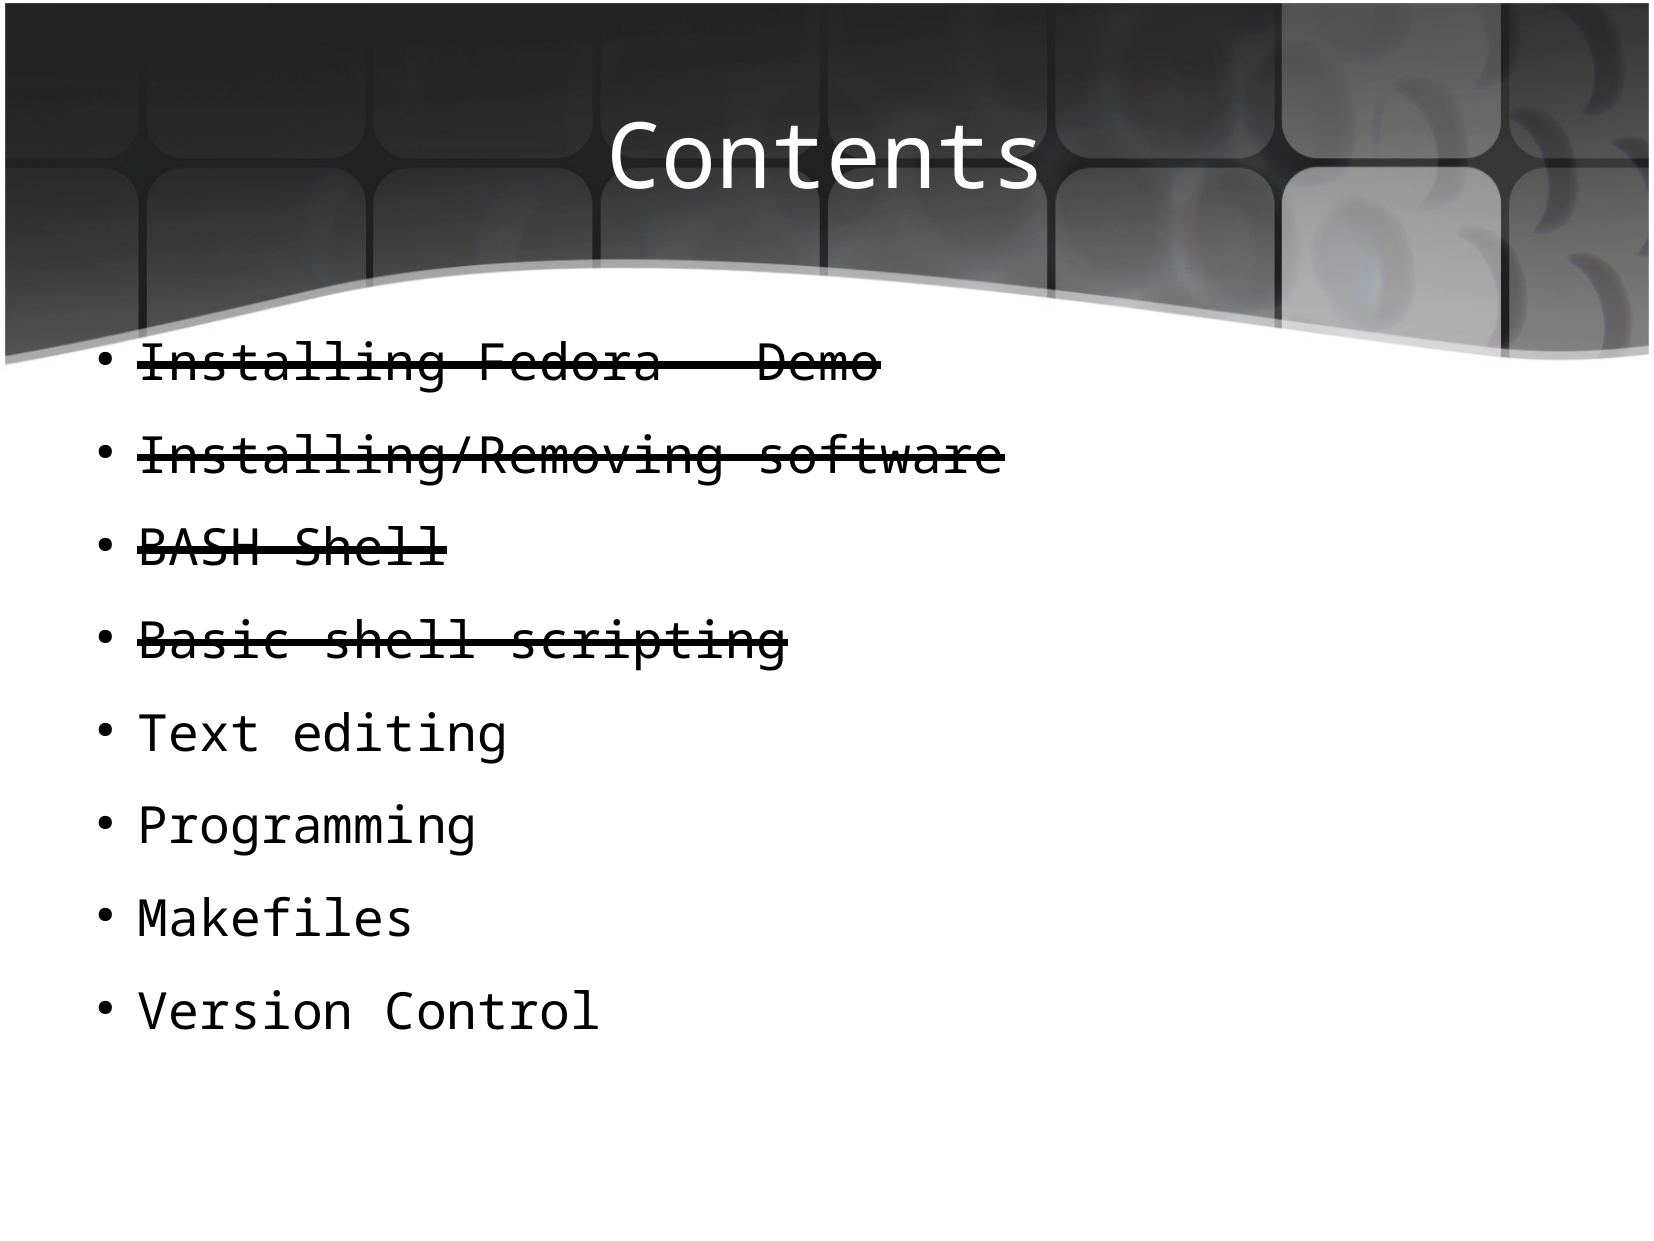

# Contents
Installing Fedora – Demo
Installing/Removing software
BASH Shell
Basic shell scripting
Text editing
Programming
Makefiles
Version Control